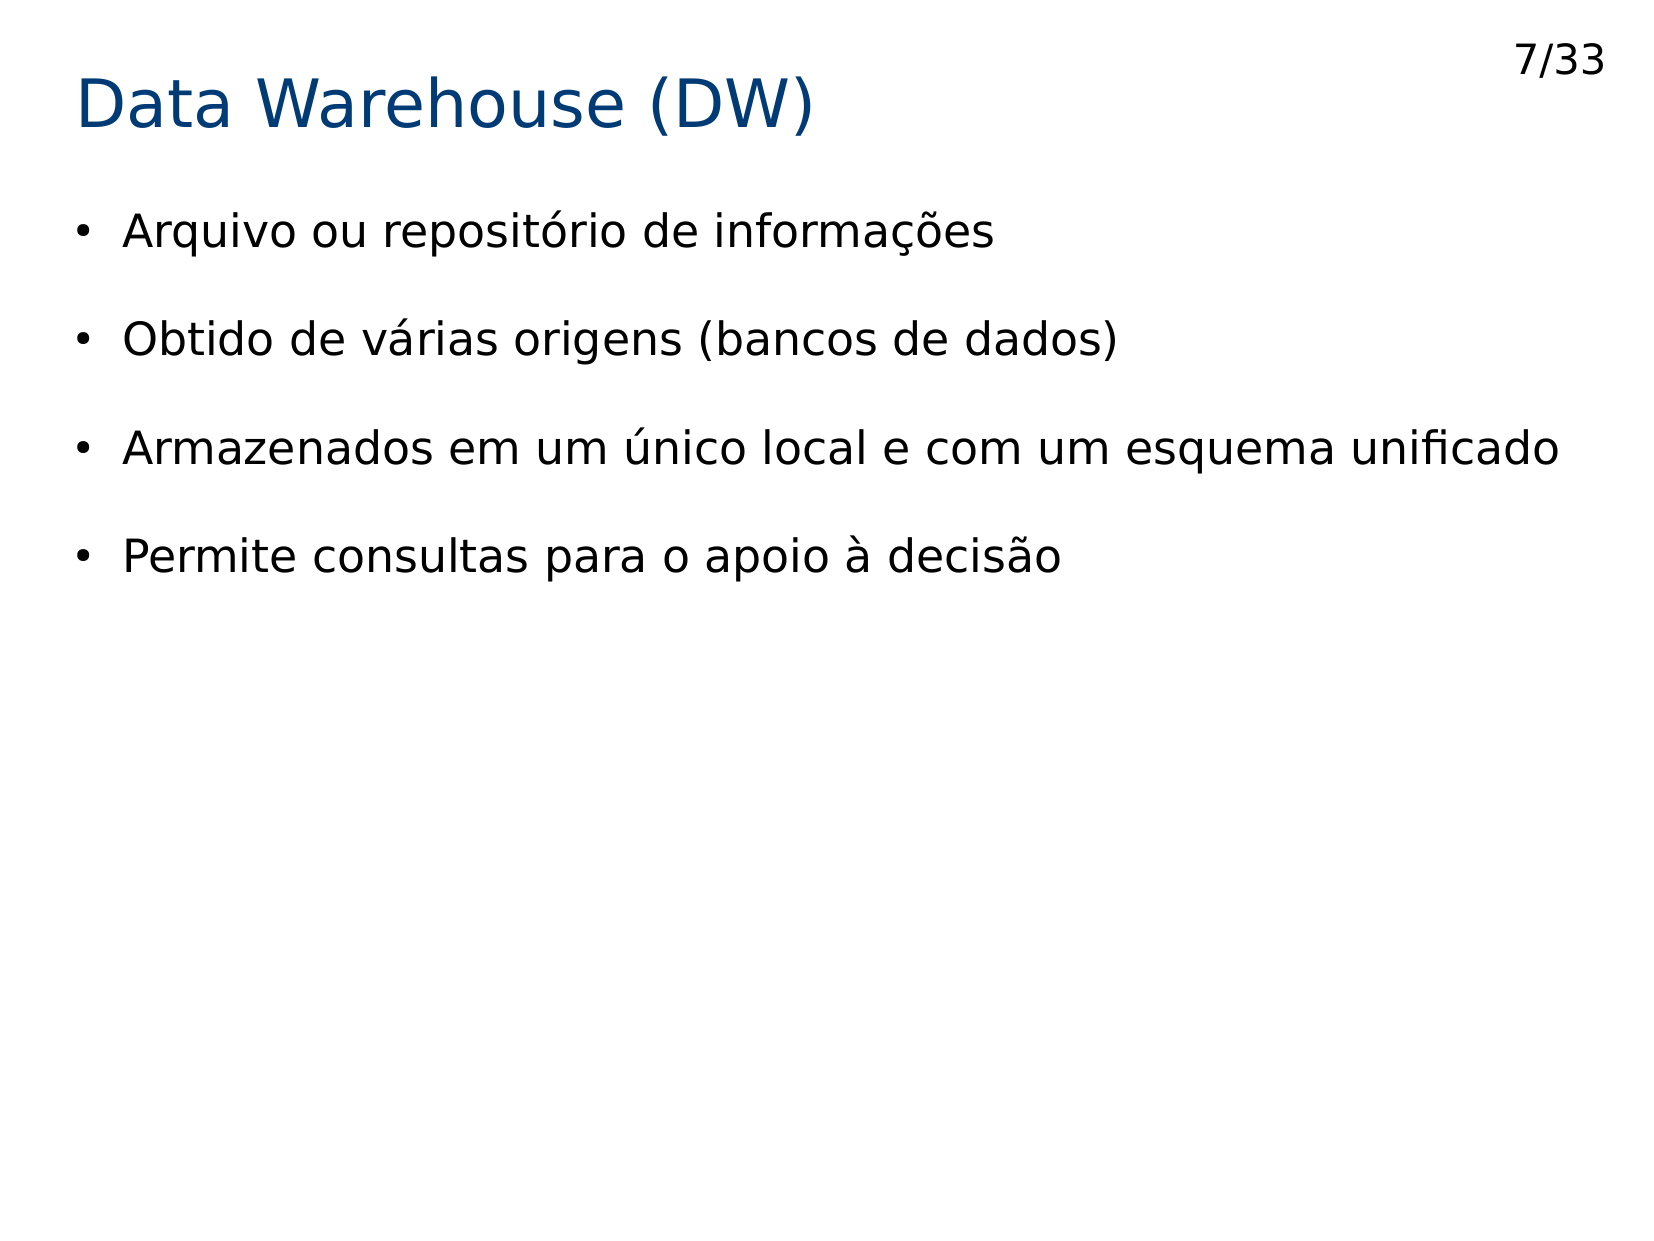

# Data Warehouse (DW)
7
Arquivo ou repositório de informações
Obtido de várias origens (bancos de dados)
Armazenados em um único local e com um esquema unificado
Permite consultas para o apoio à decisão